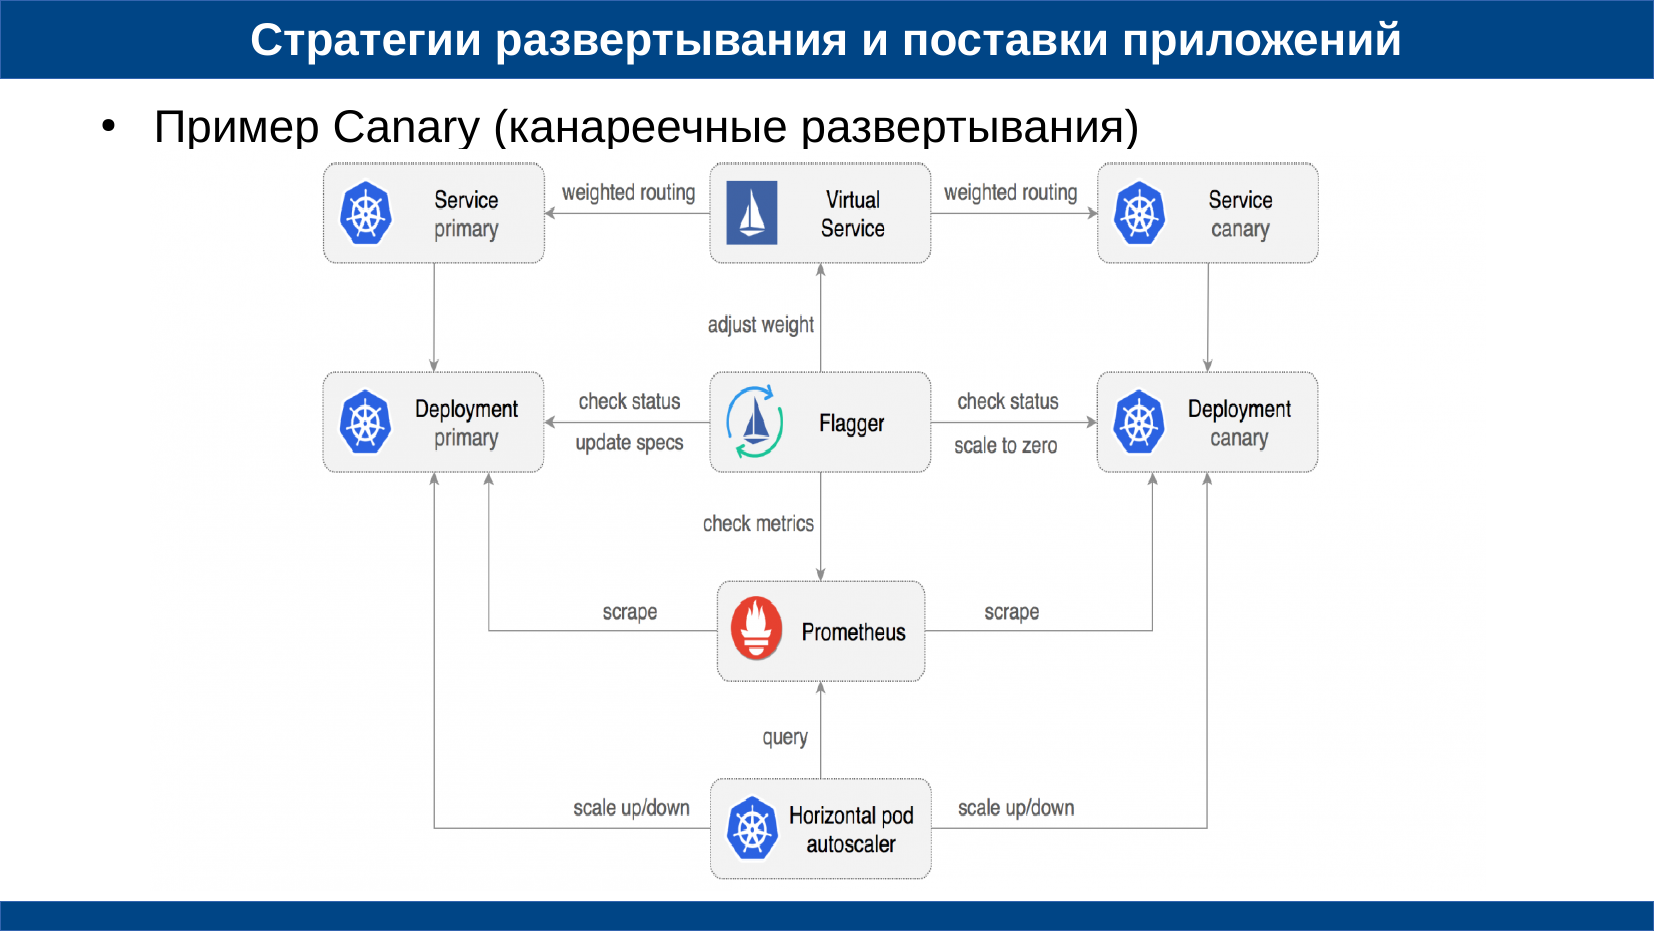

# Стратегии развертывания и поставки приложений
Пример Canary (канареечные развертывания)